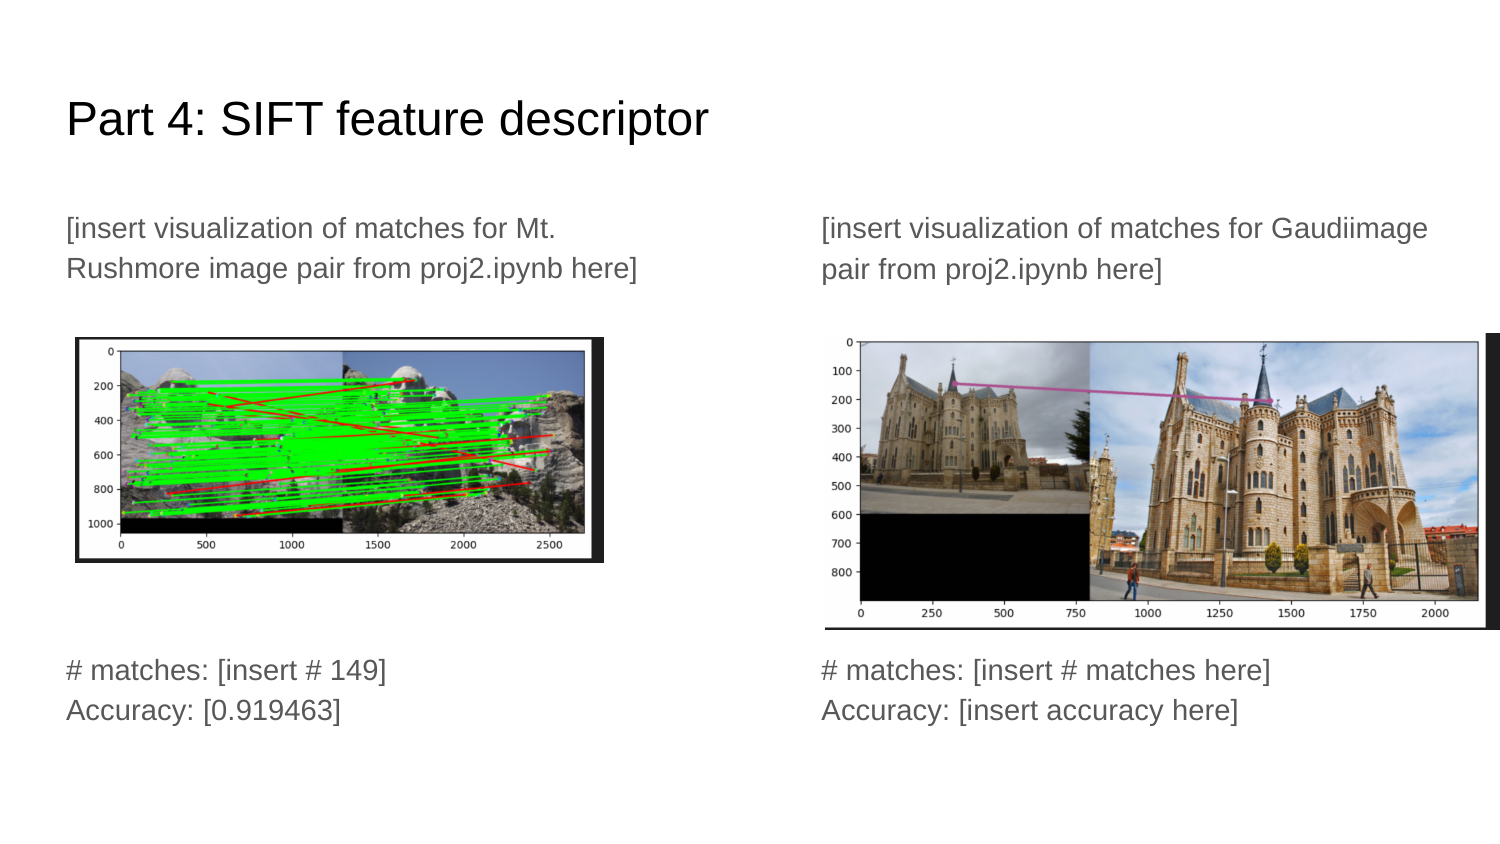

# Part 4: SIFT feature descriptor
[insert visualization of matches for Mt. Rushmore image pair from proj2.ipynb here]
# matches: [insert # 149]
Accuracy: [0.919463]
[insert visualization of matches for Gaudiimage pair from proj2.ipynb here]
# matches: [insert # matches here]
Accuracy: [insert accuracy here]